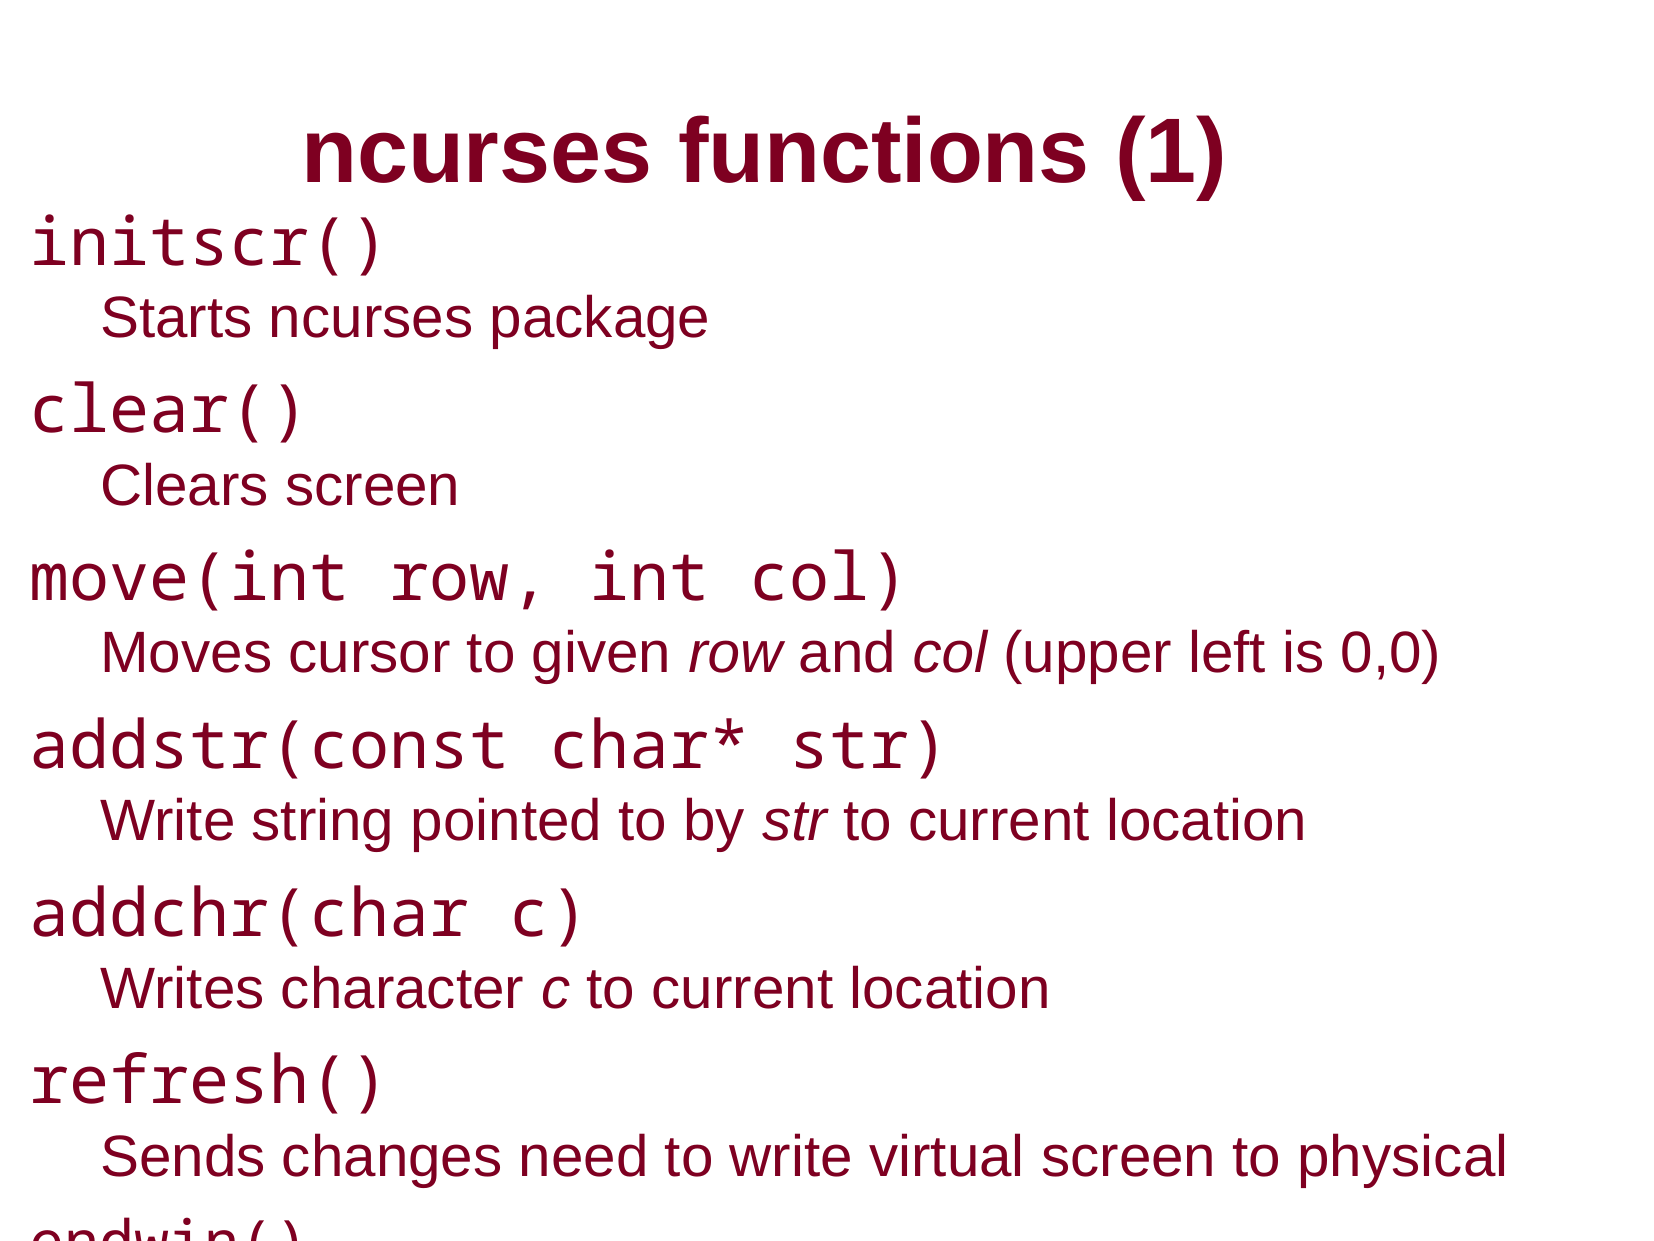

# ncurses functions (1)
initscr()
Starts ncurses package
clear()
Clears screen
move(int row, int col)
Moves cursor to given row and col (upper left is 0,0)
addstr(const char* str)
Write string pointed to by str to current location
addchr(char c)
Writes character c to current location
refresh()
Sends changes need to write virtual screen to physical
endwin()
Ends ncurses package